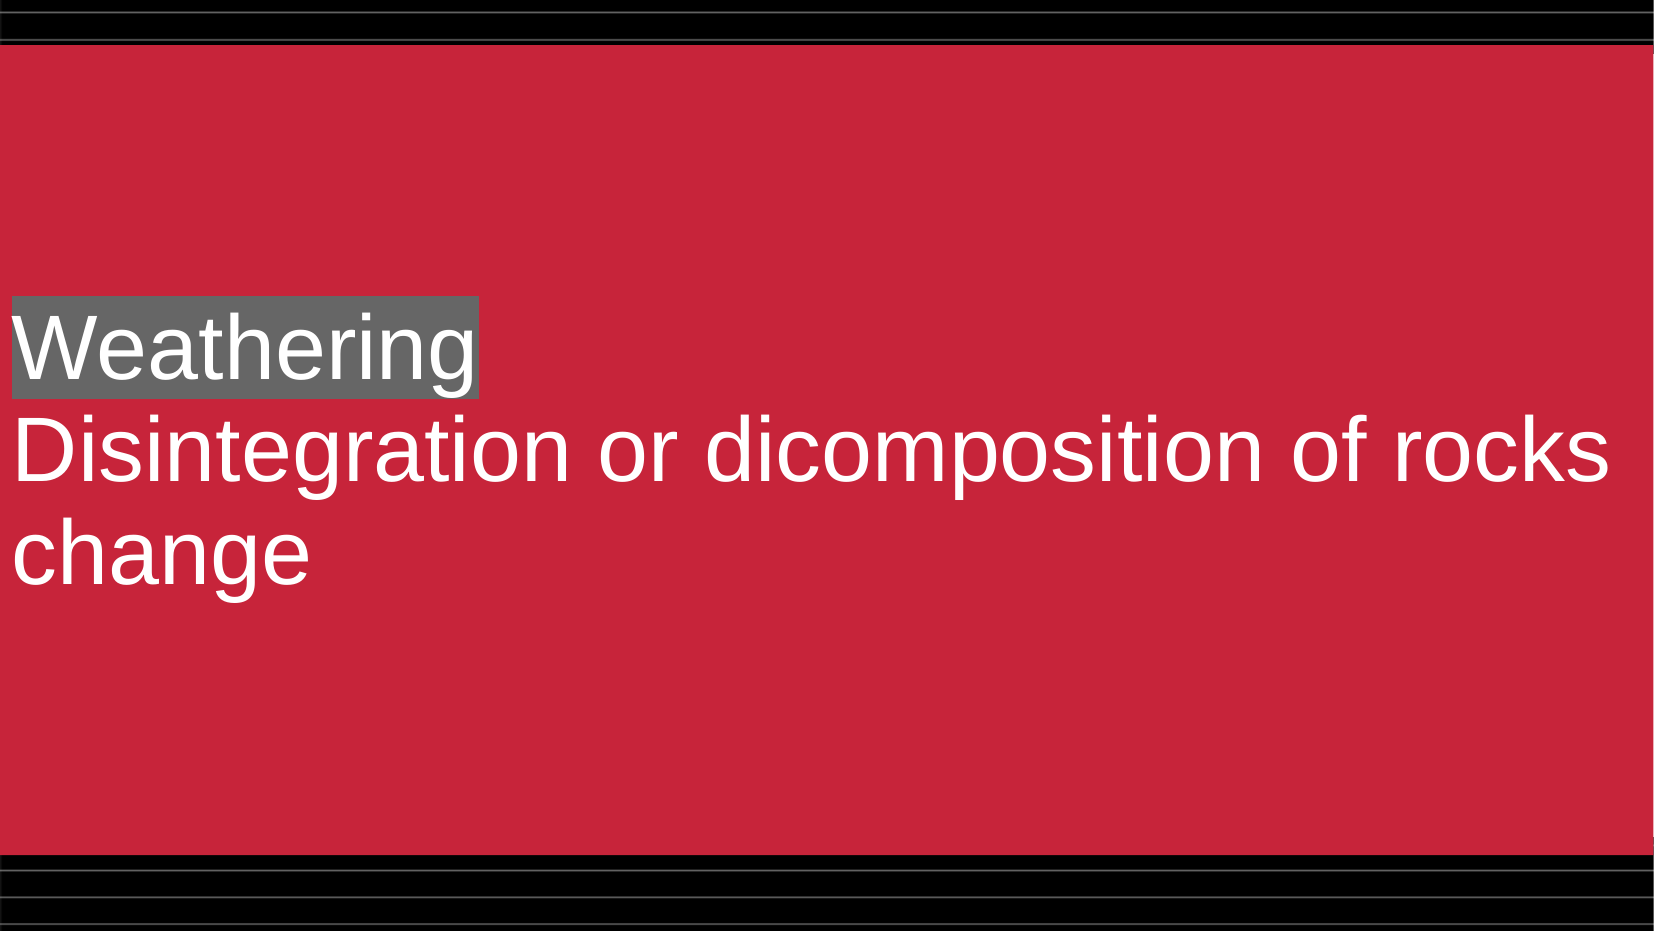

# Weathering Disintegration or dicomposition of rocks change